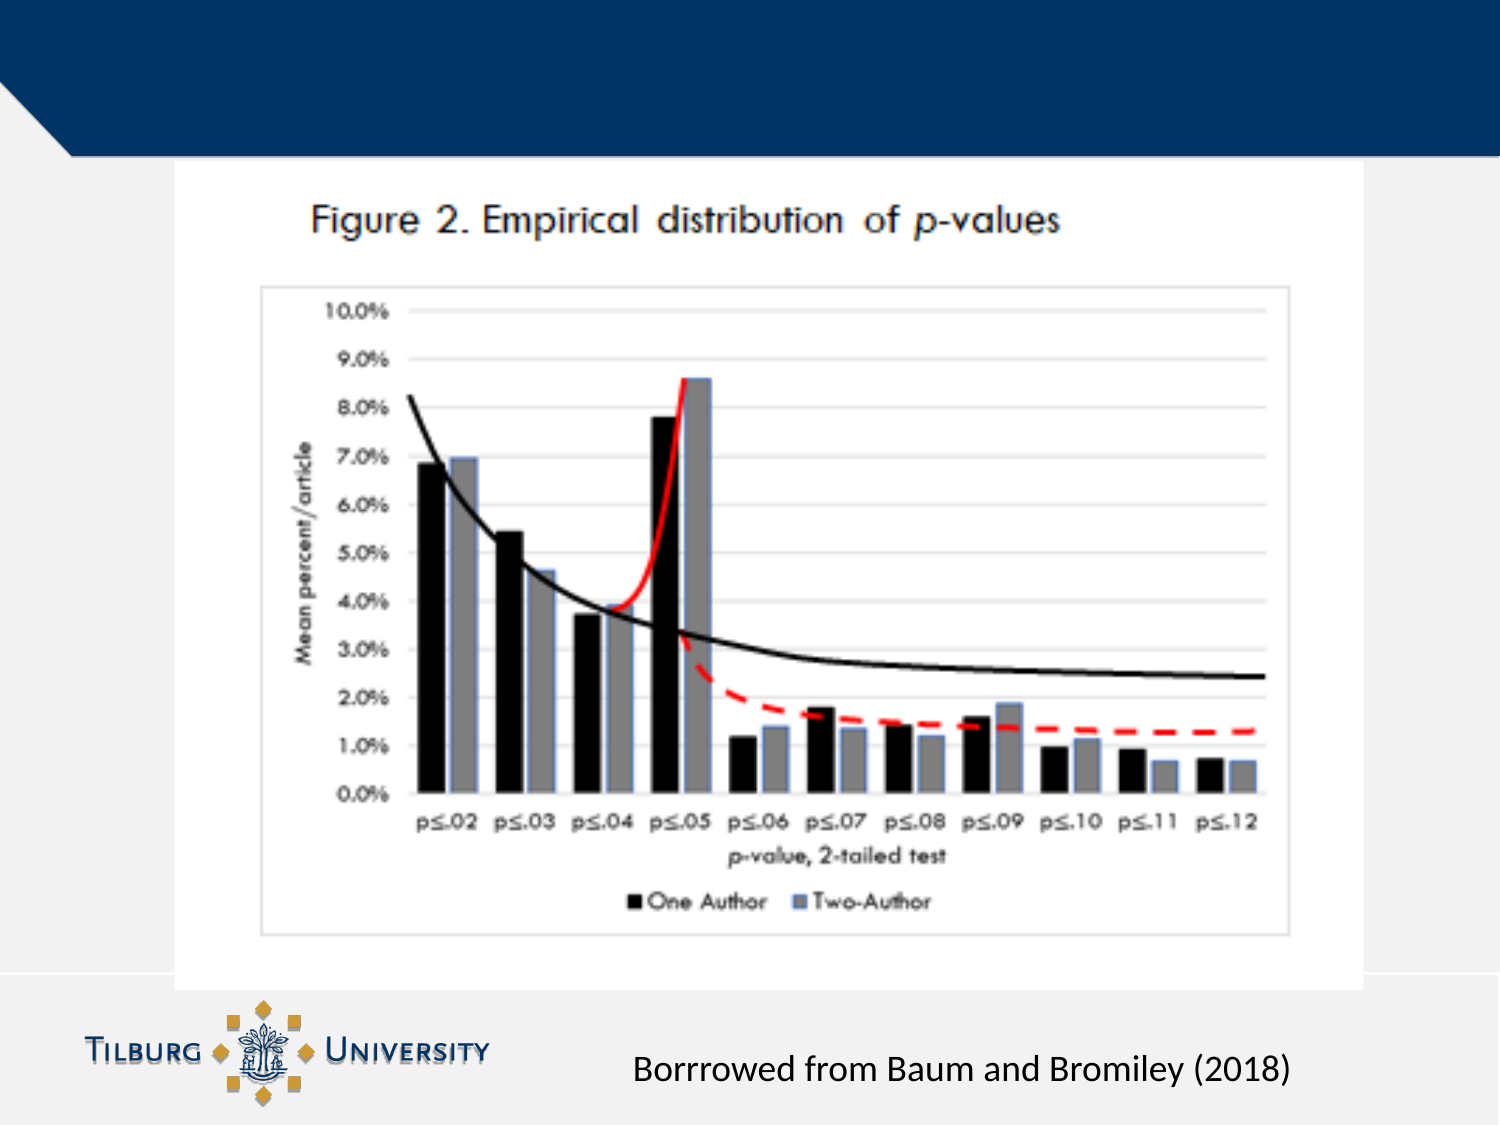

#
Borrrowed from Baum and Bromiley (2018)